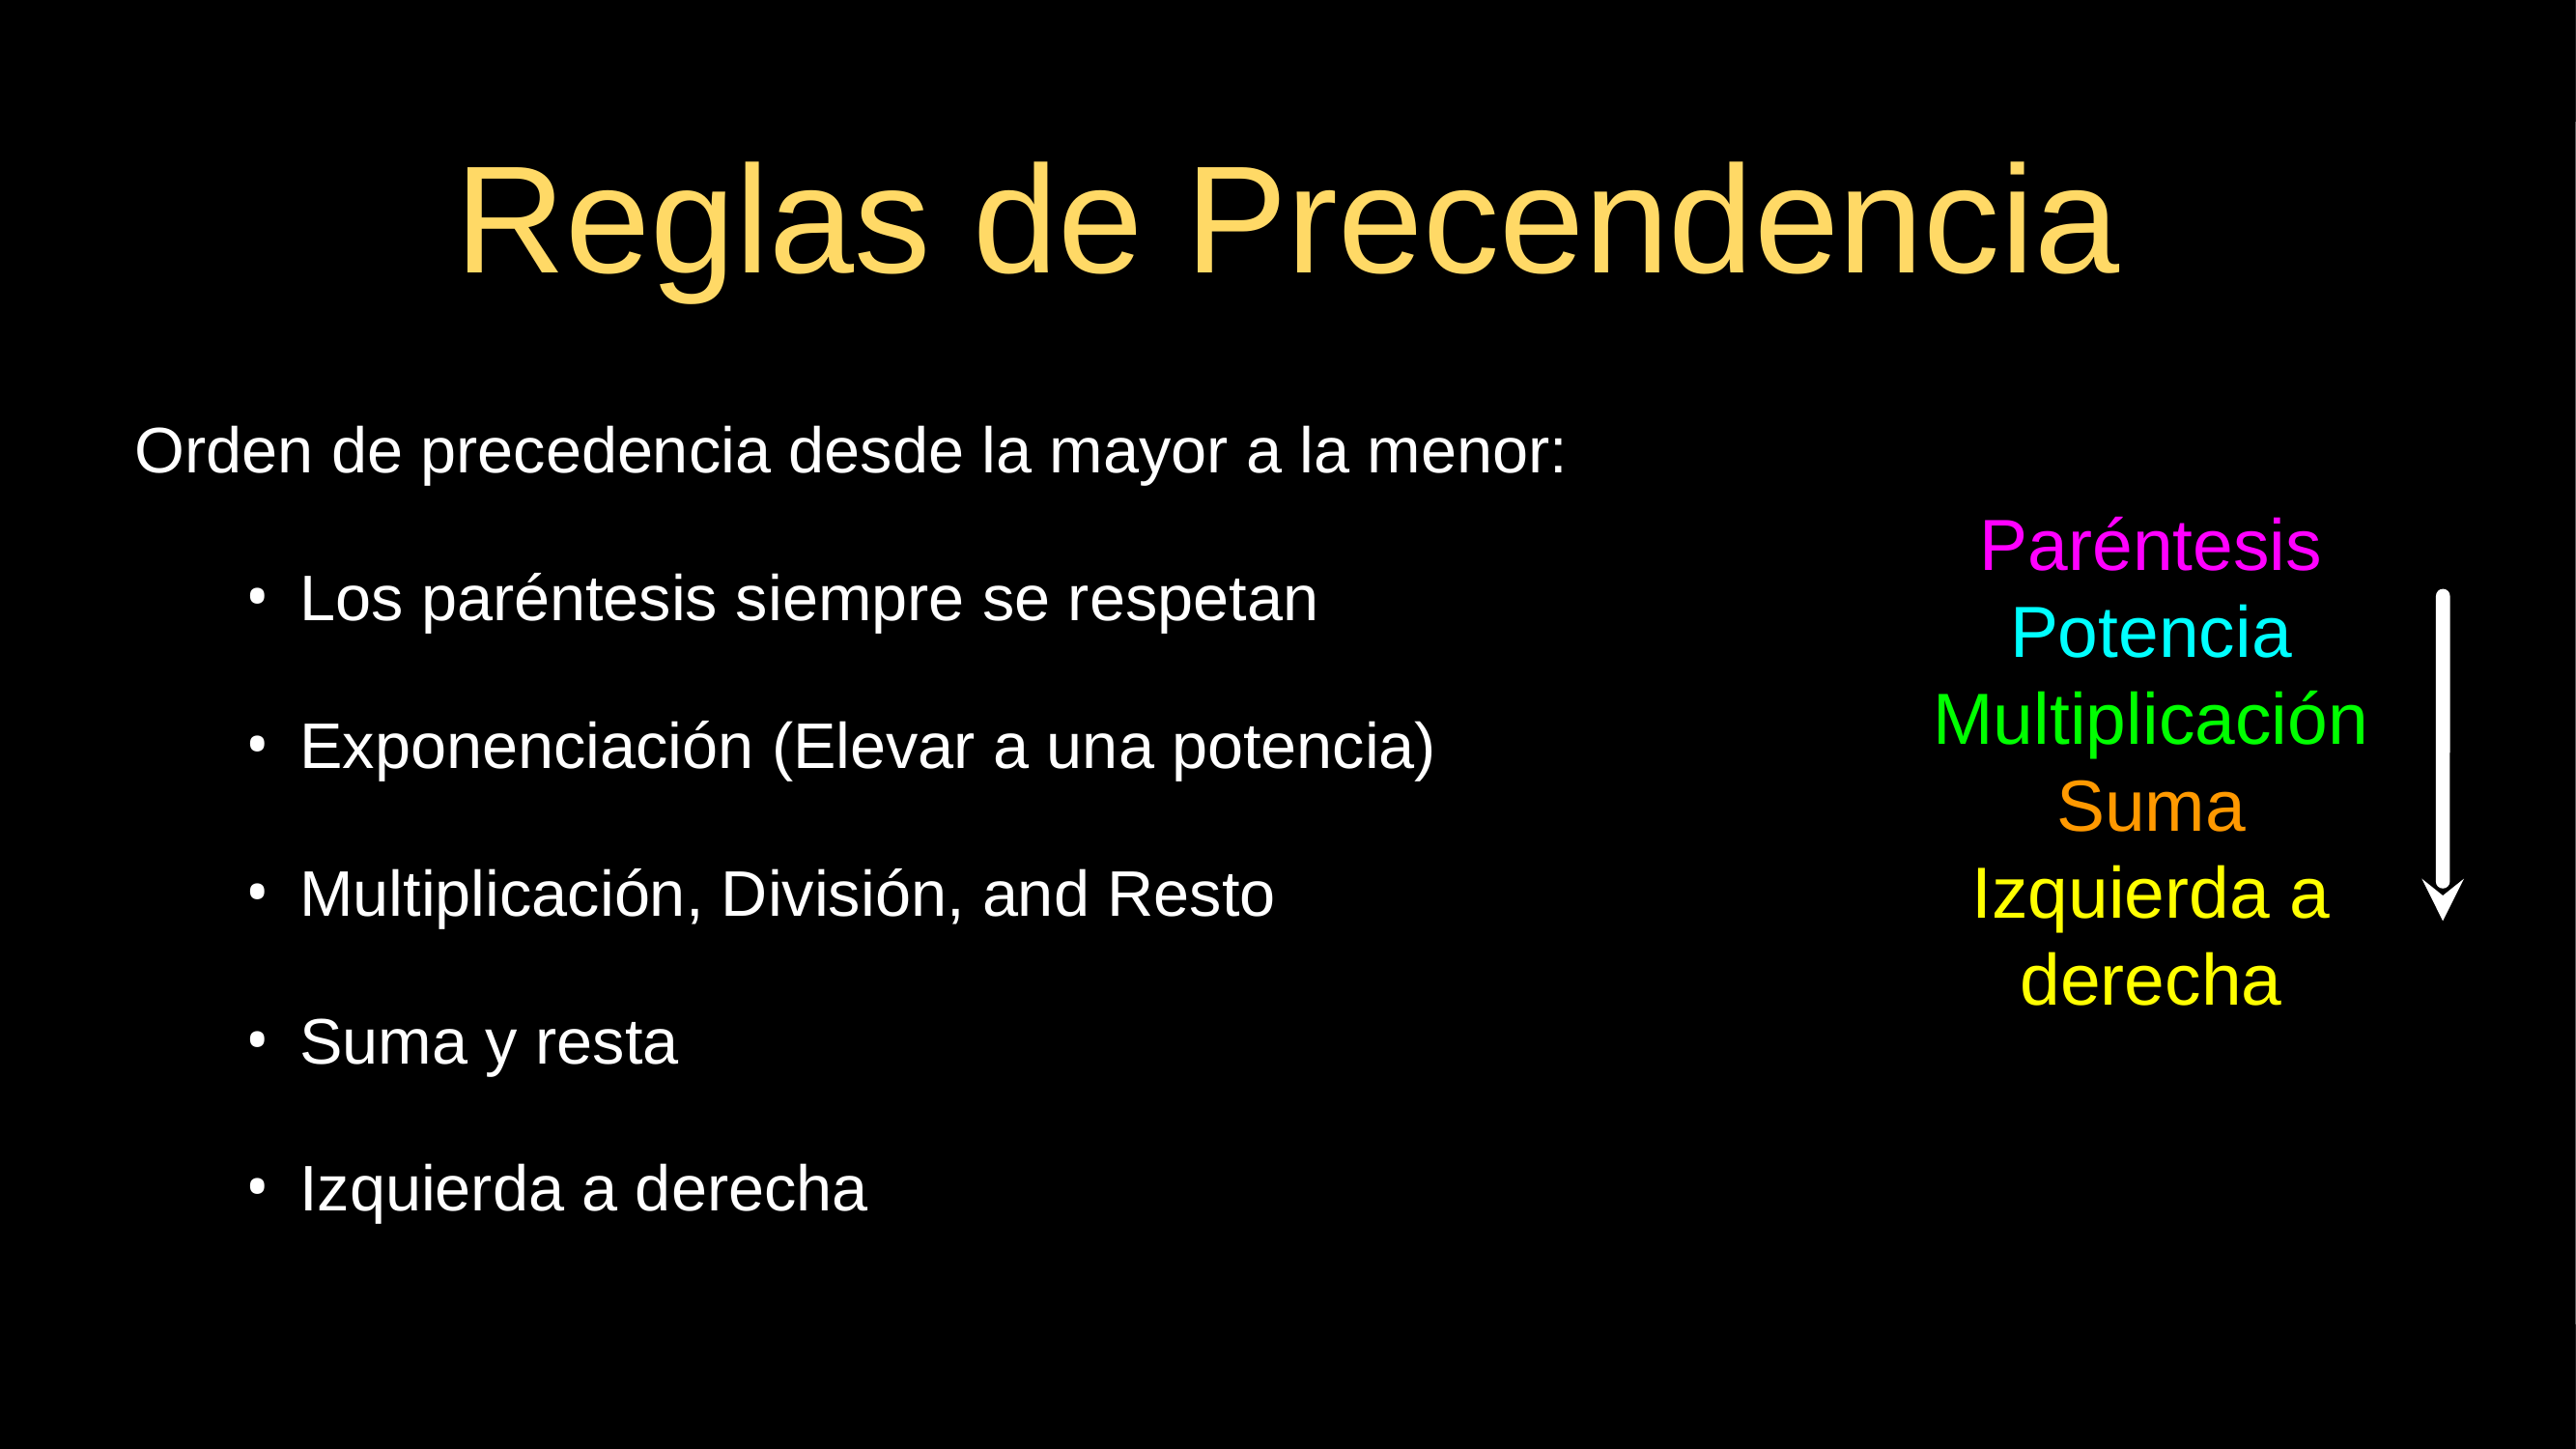

# Reglas de Precendencia
Orden de precedencia desde la mayor a la menor:
Los paréntesis siempre se respetan
Exponenciación (Elevar a una potencia)
Multiplicación, División, and Resto
Suma y resta
Izquierda a derecha
Paréntesis
Potencia
Multiplicación
Suma
Izquierda a derecha